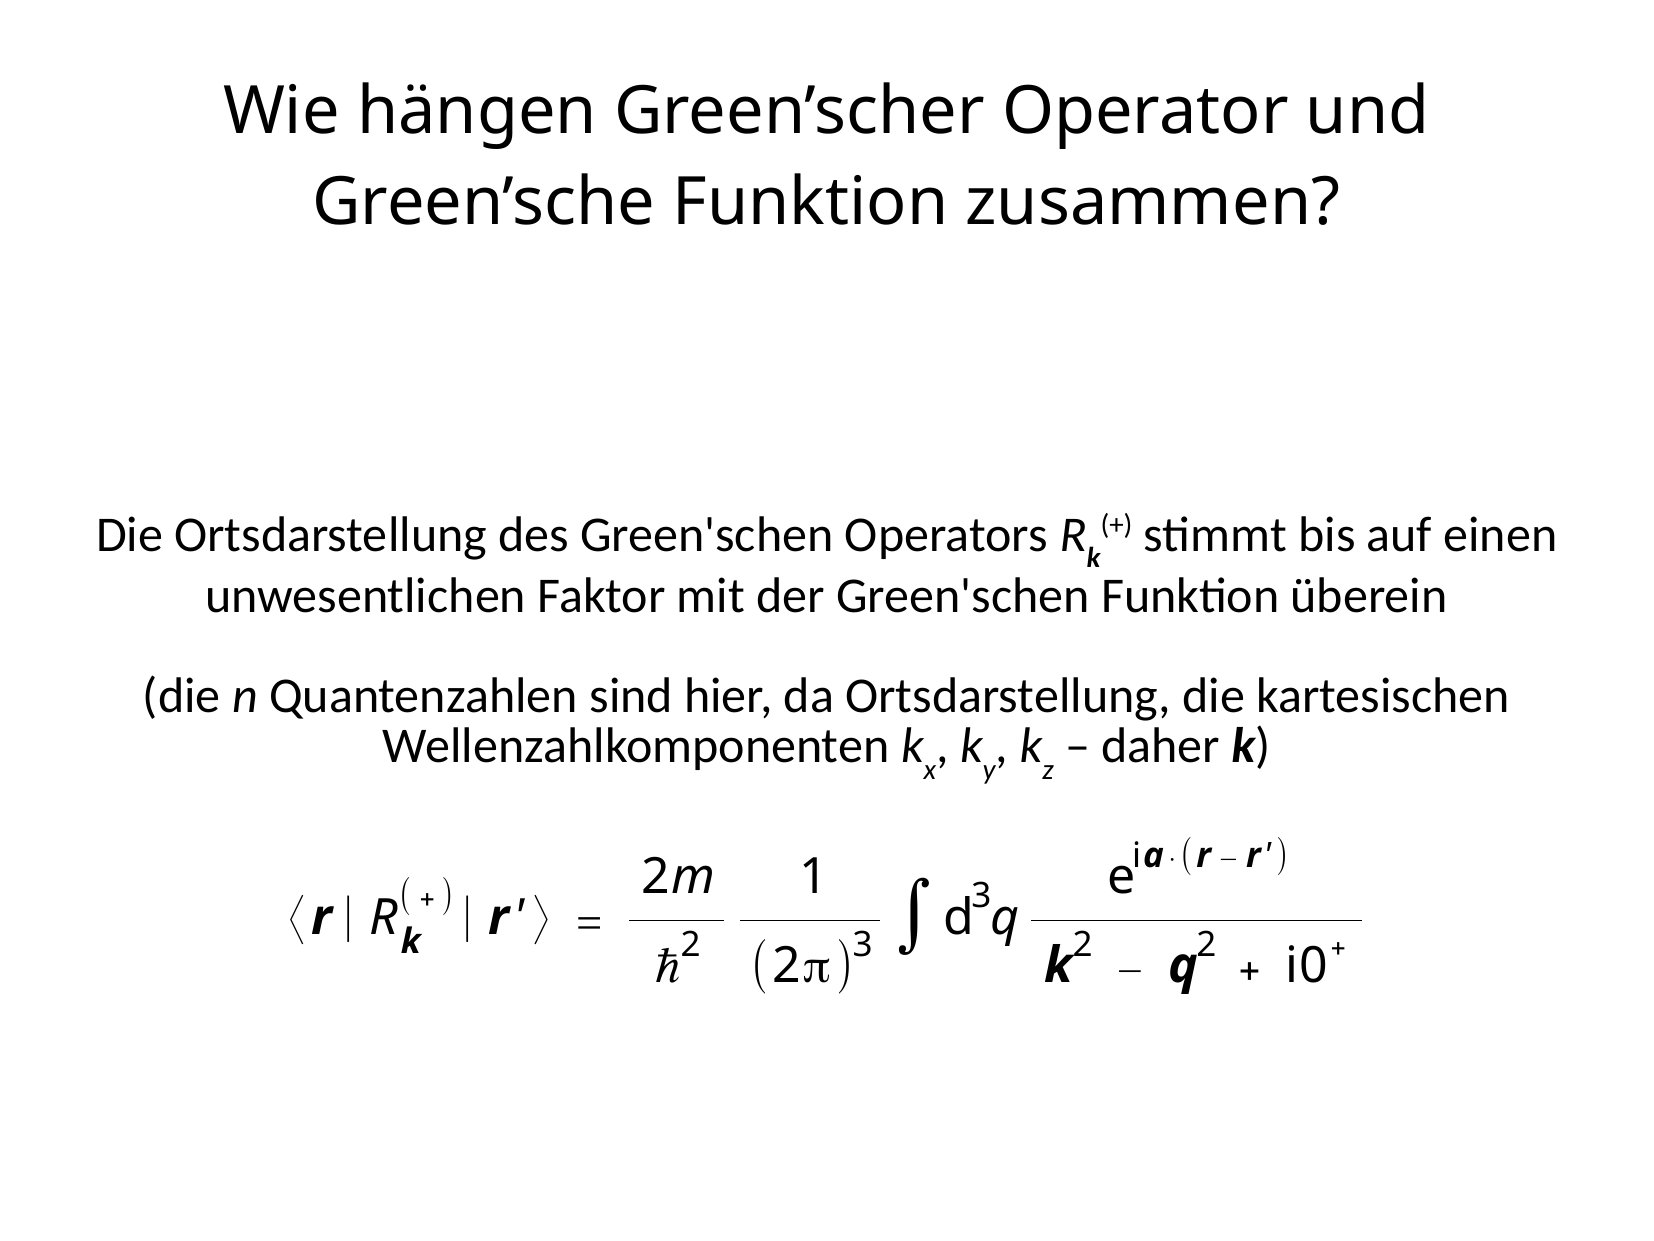

# Wie hängen Green’scher Operator und Green’sche Funktion zusammen?
Die Ortsdarstellung des Green'schen Operators Rk(+) stimmt bis auf einen unwesentlichen Faktor mit der Green'schen Funktion überein
(die n Quantenzahlen sind hier, da Ortsdarstellung, die kartesischen Wellenzahlkomponenten kx, ky, kz – daher k)